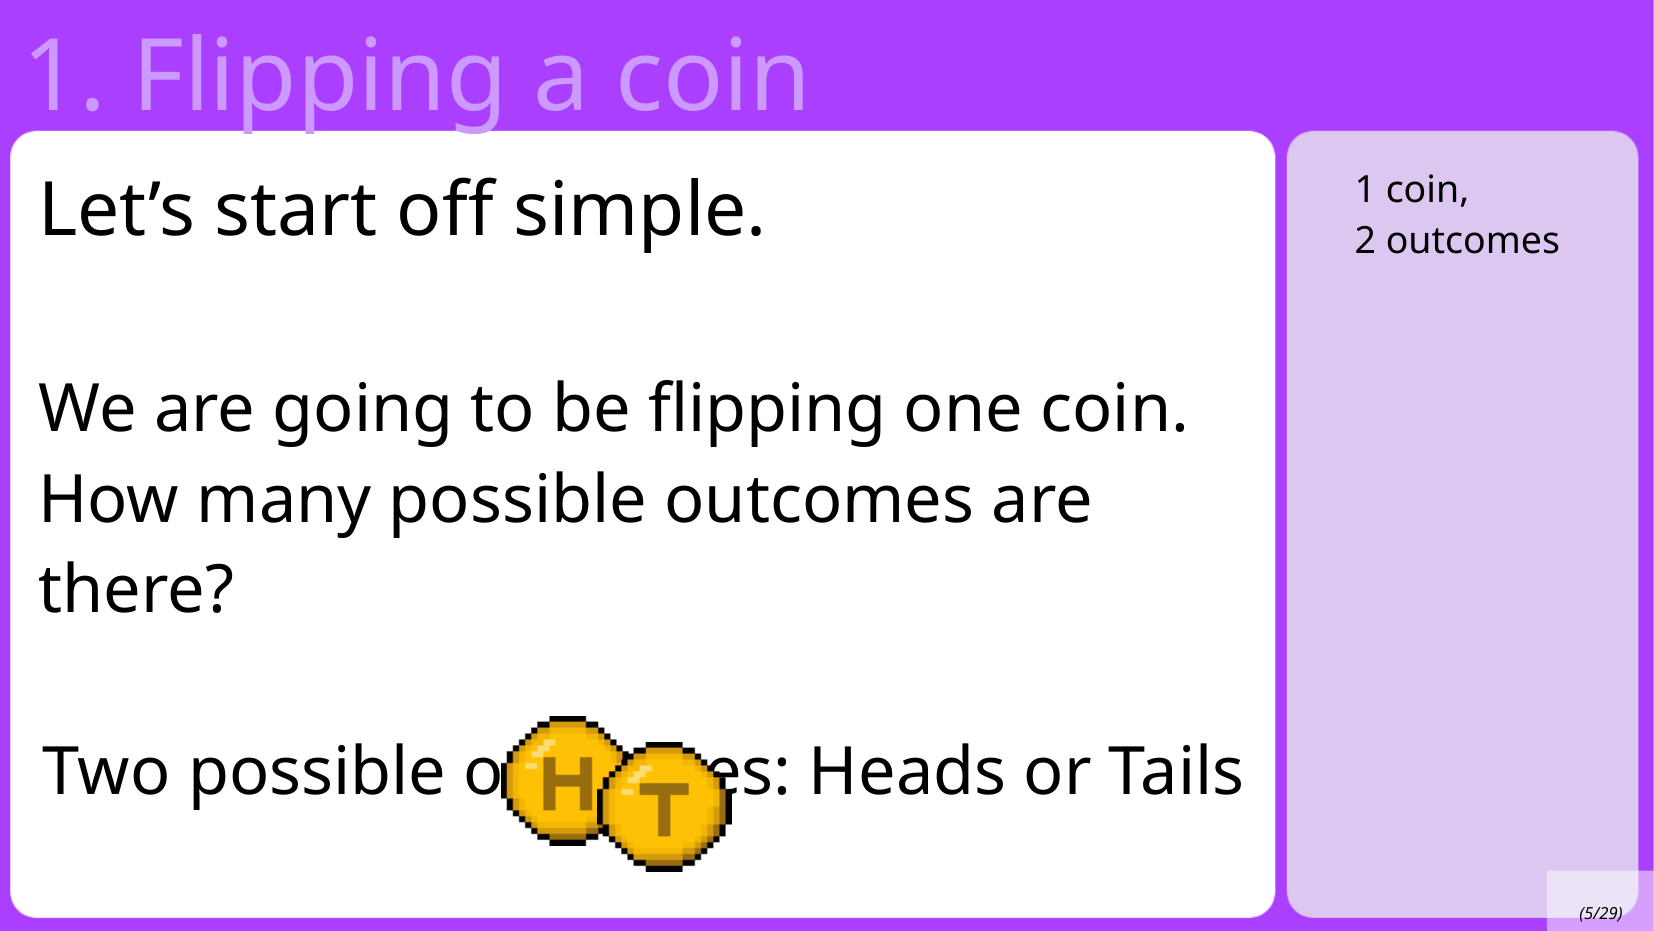

# 1. Flipping a coin
1 coin,
2 outcomes
Let’s start off simple.
We are going to be flipping one coin. How many possible outcomes are there?
Two possible outcomes: Heads or Tails